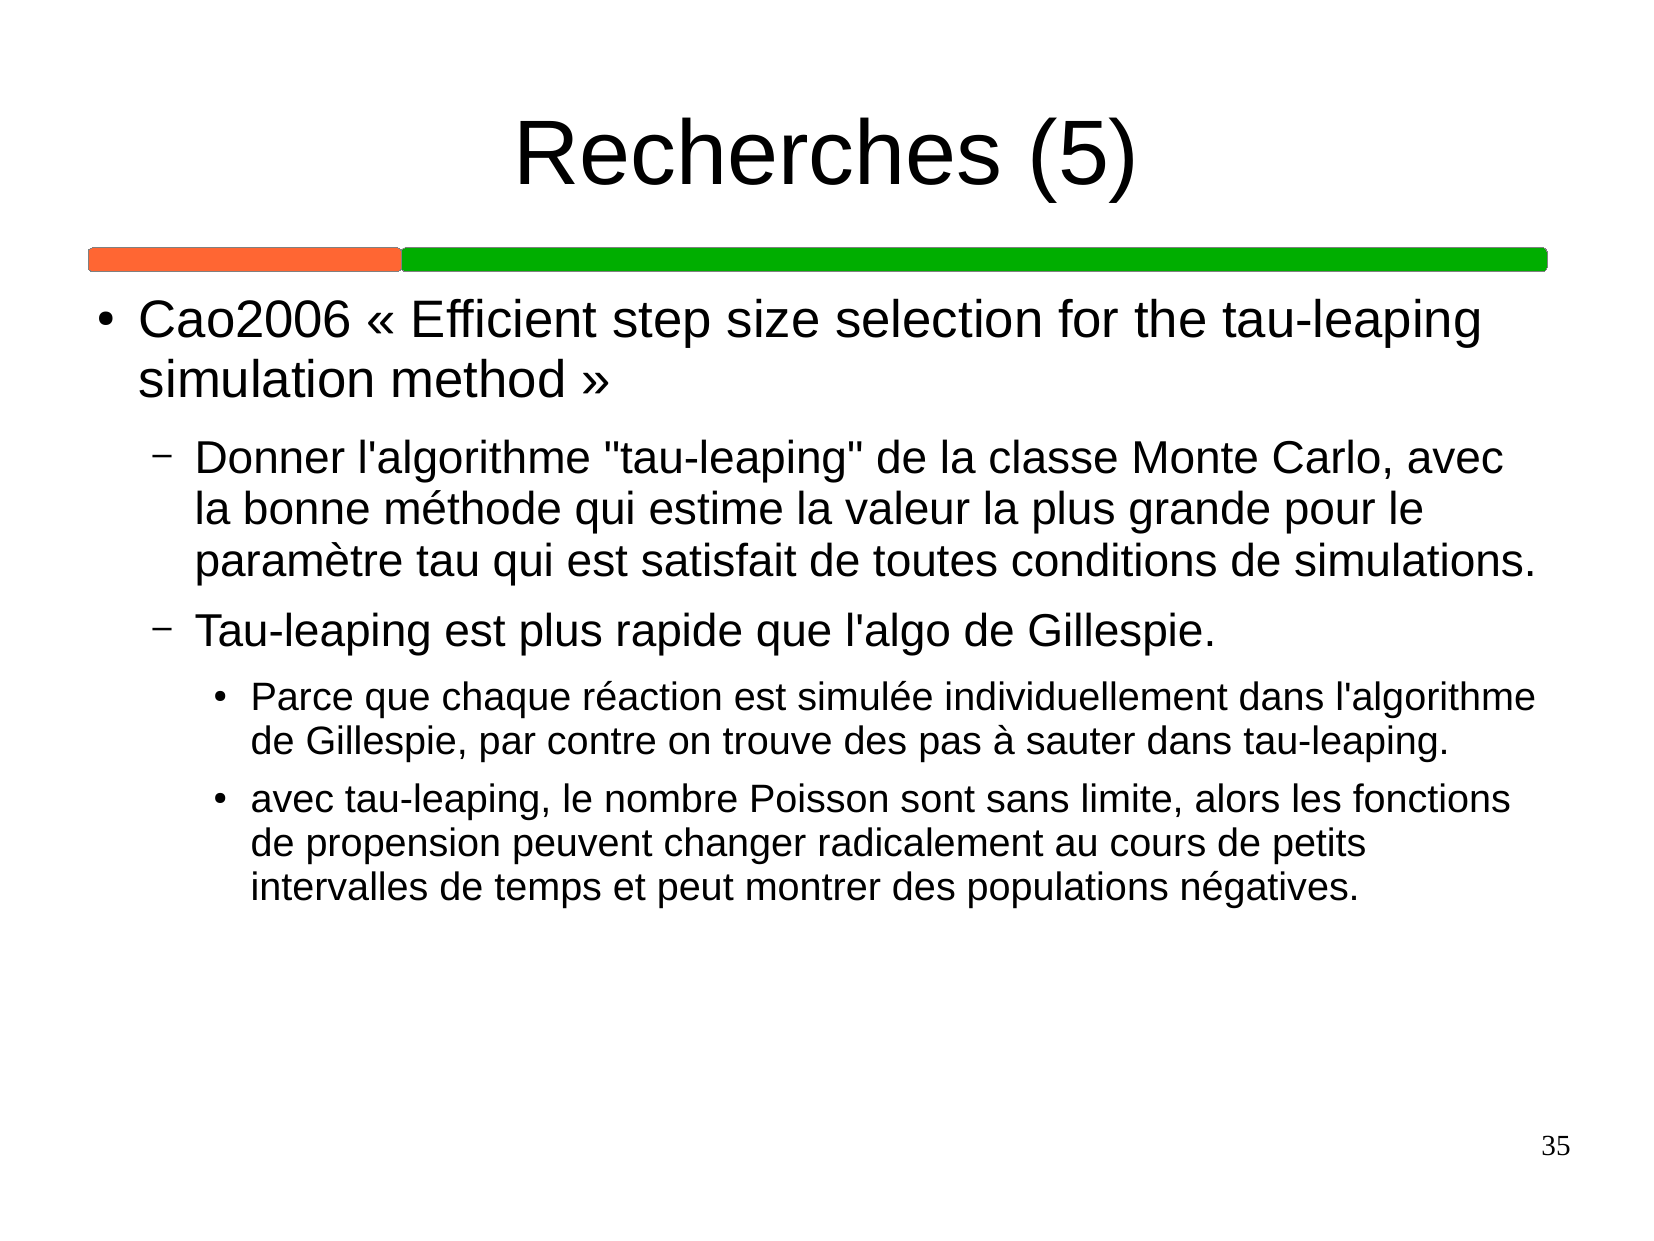

# Recherches (5)
Cao2006 « Efficient step size selection for the tau-leaping simulation method »
Donner l'algorithme "tau-leaping" de la classe Monte Carlo, avec la bonne méthode qui estime la valeur la plus grande pour le paramètre tau qui est satisfait de toutes conditions de simulations.
Tau-leaping est plus rapide que l'algo de Gillespie.
Parce que chaque réaction est simulée individuellement dans l'algorithme de Gillespie, par contre on trouve des pas à sauter dans tau-leaping.
avec tau-leaping, le nombre Poisson sont sans limite, alors les fonctions de propension peuvent changer radicalement au cours de petits intervalles de temps et peut montrer des populations négatives.
35